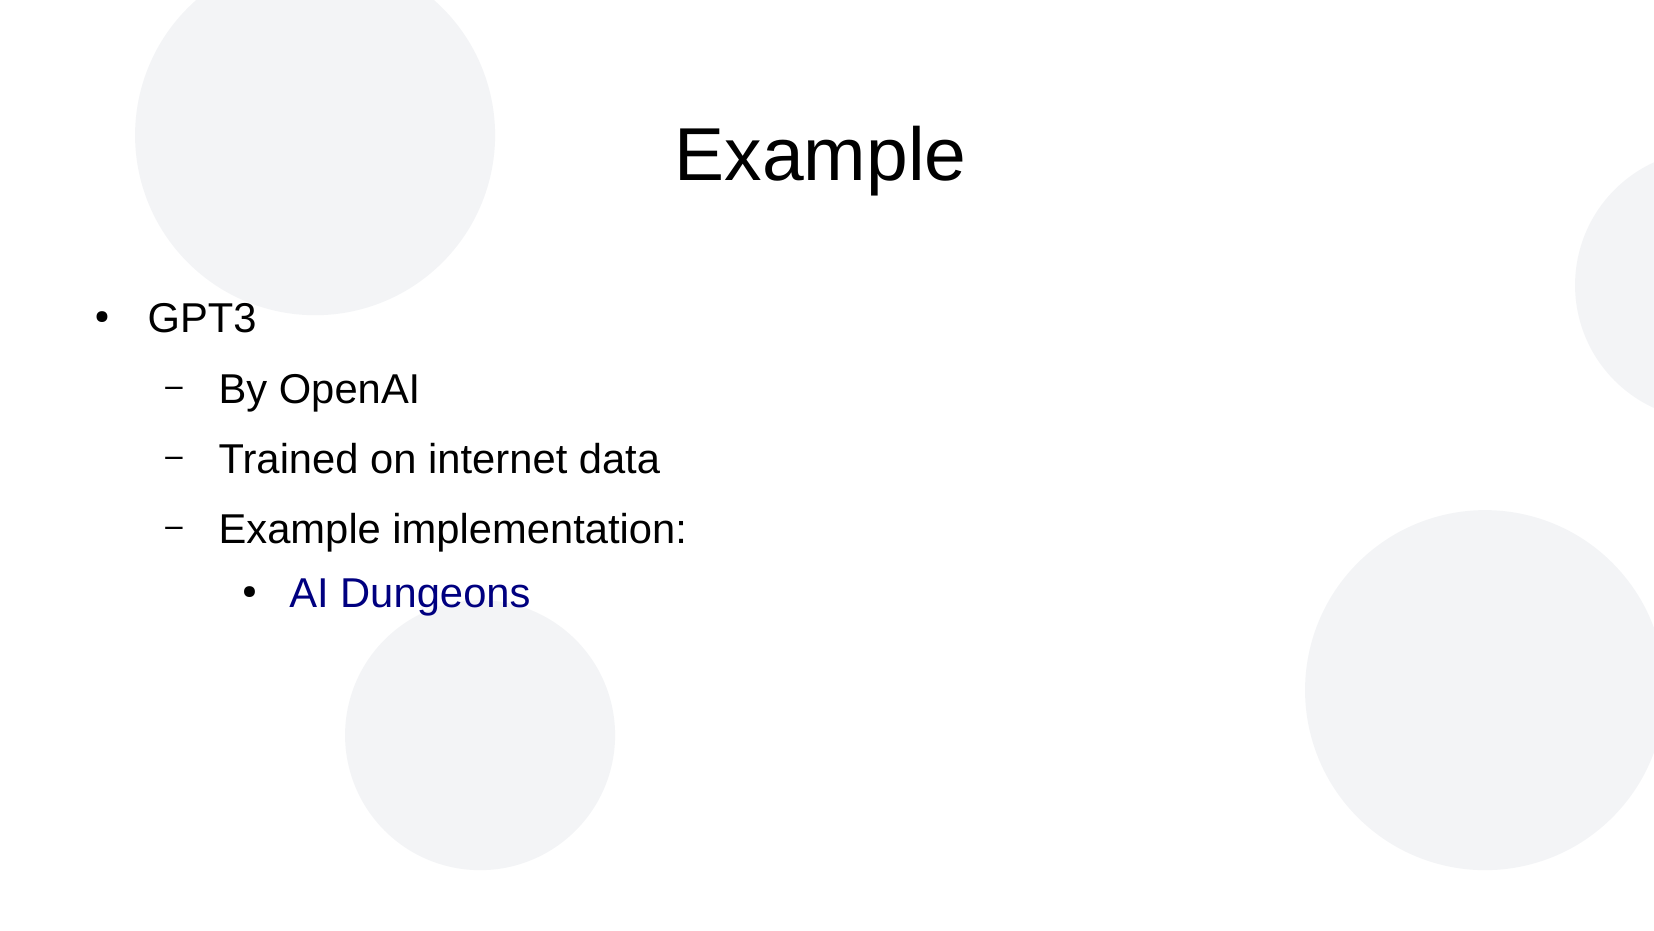

# Example
GPT3
By OpenAI
Trained on internet data
Example implementation:
AI Dungeons